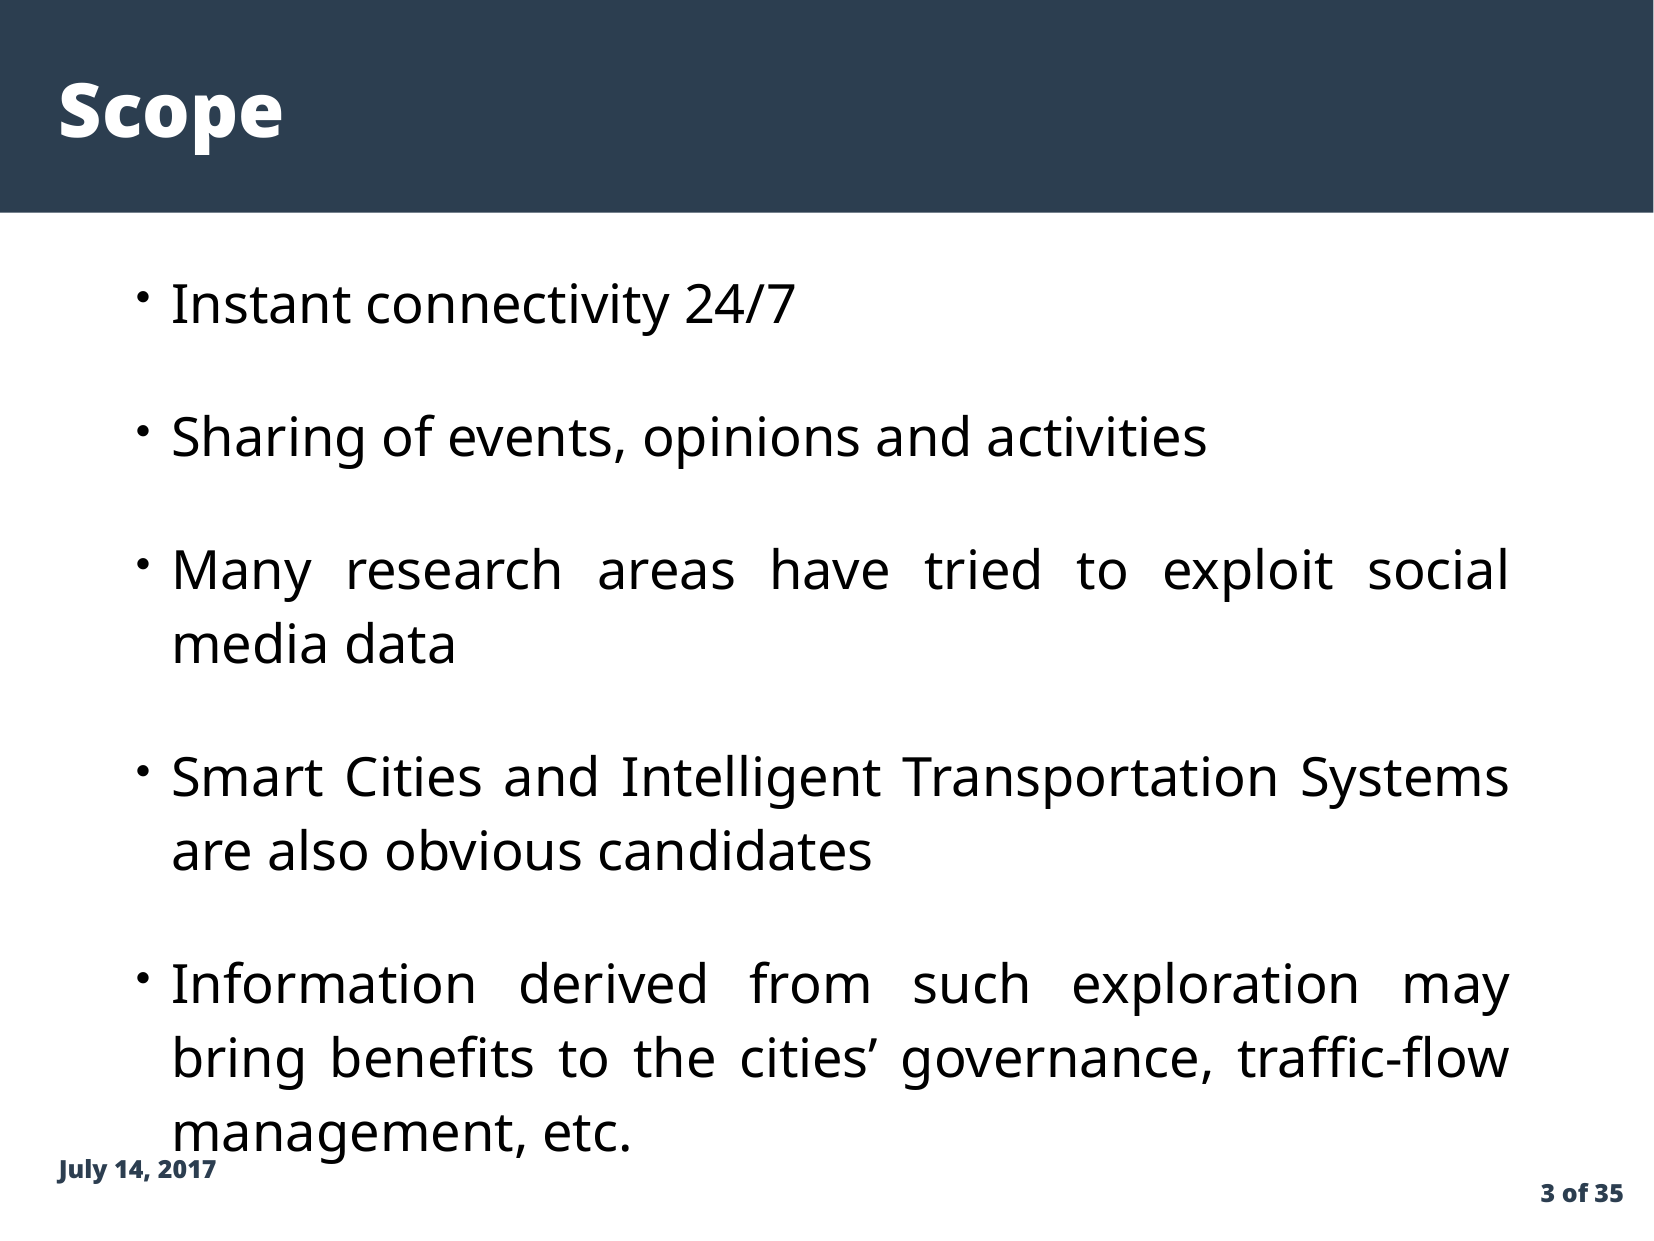

# Scope
Instant connectivity 24/7
Sharing of events, opinions and activities
Many research areas have tried to exploit social media data
Smart Cities and Intelligent Transportation Systems are also obvious candidates
Information derived from such exploration may bring benefits to the cities’ governance, traffic-flow management, etc.
July 14, 2017
3